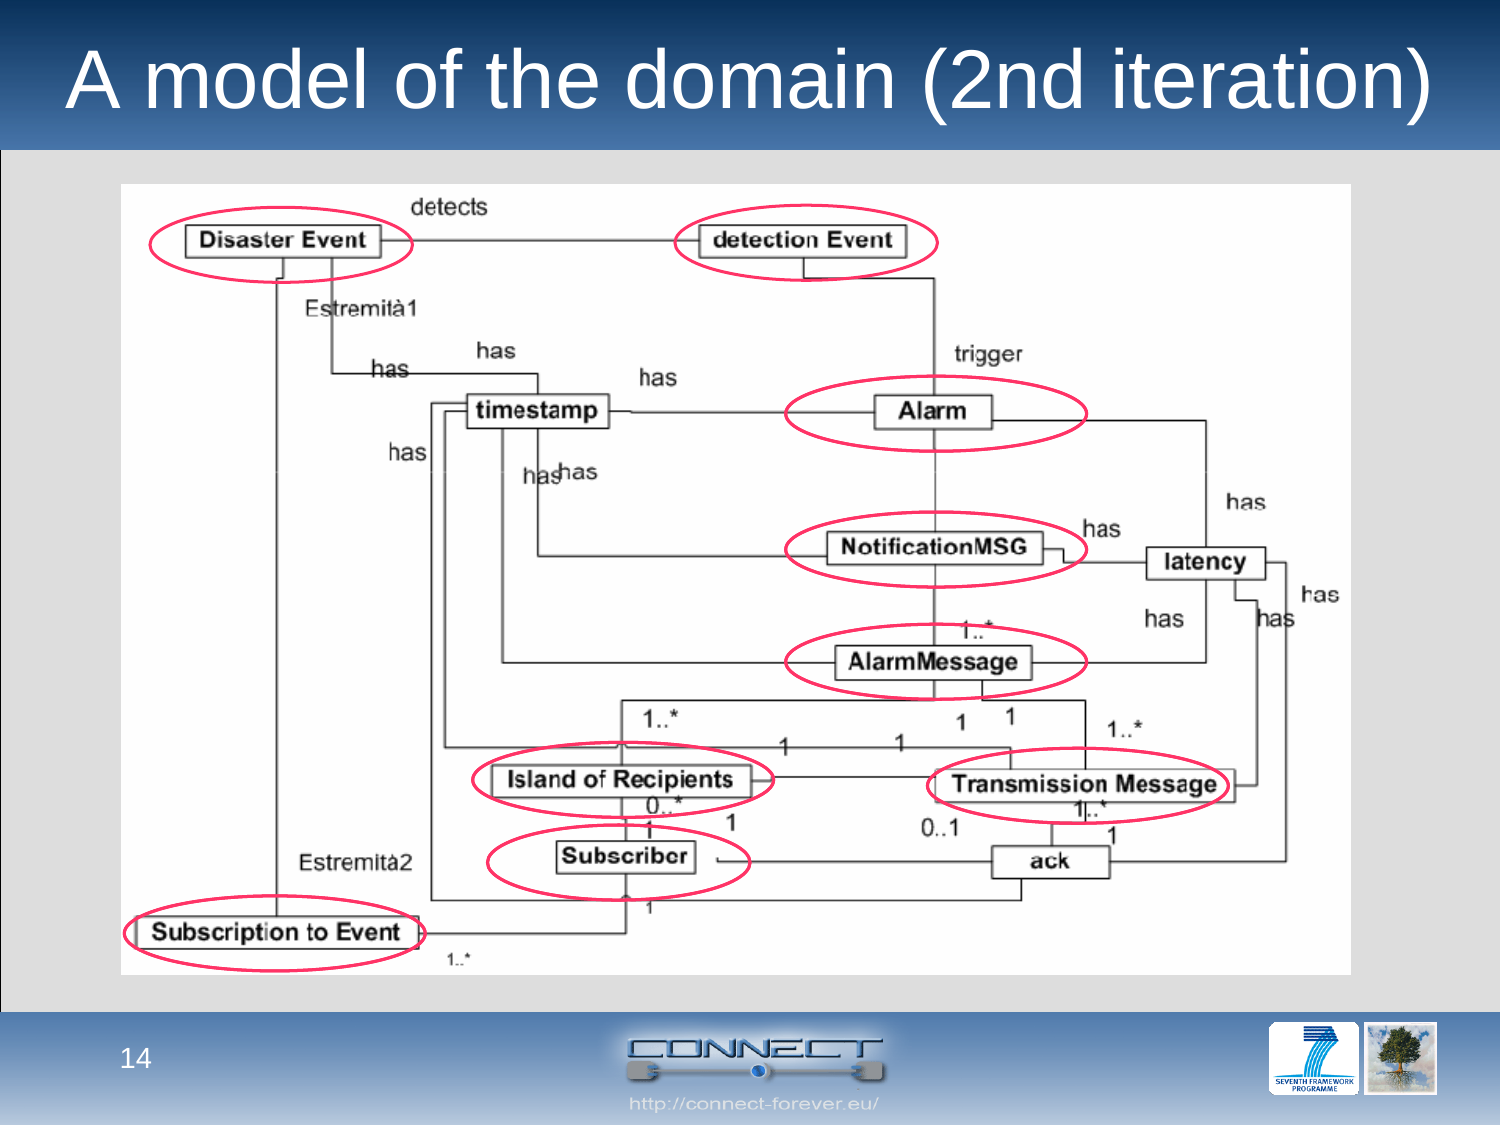

# A model of the domain (2nd iteration)
14